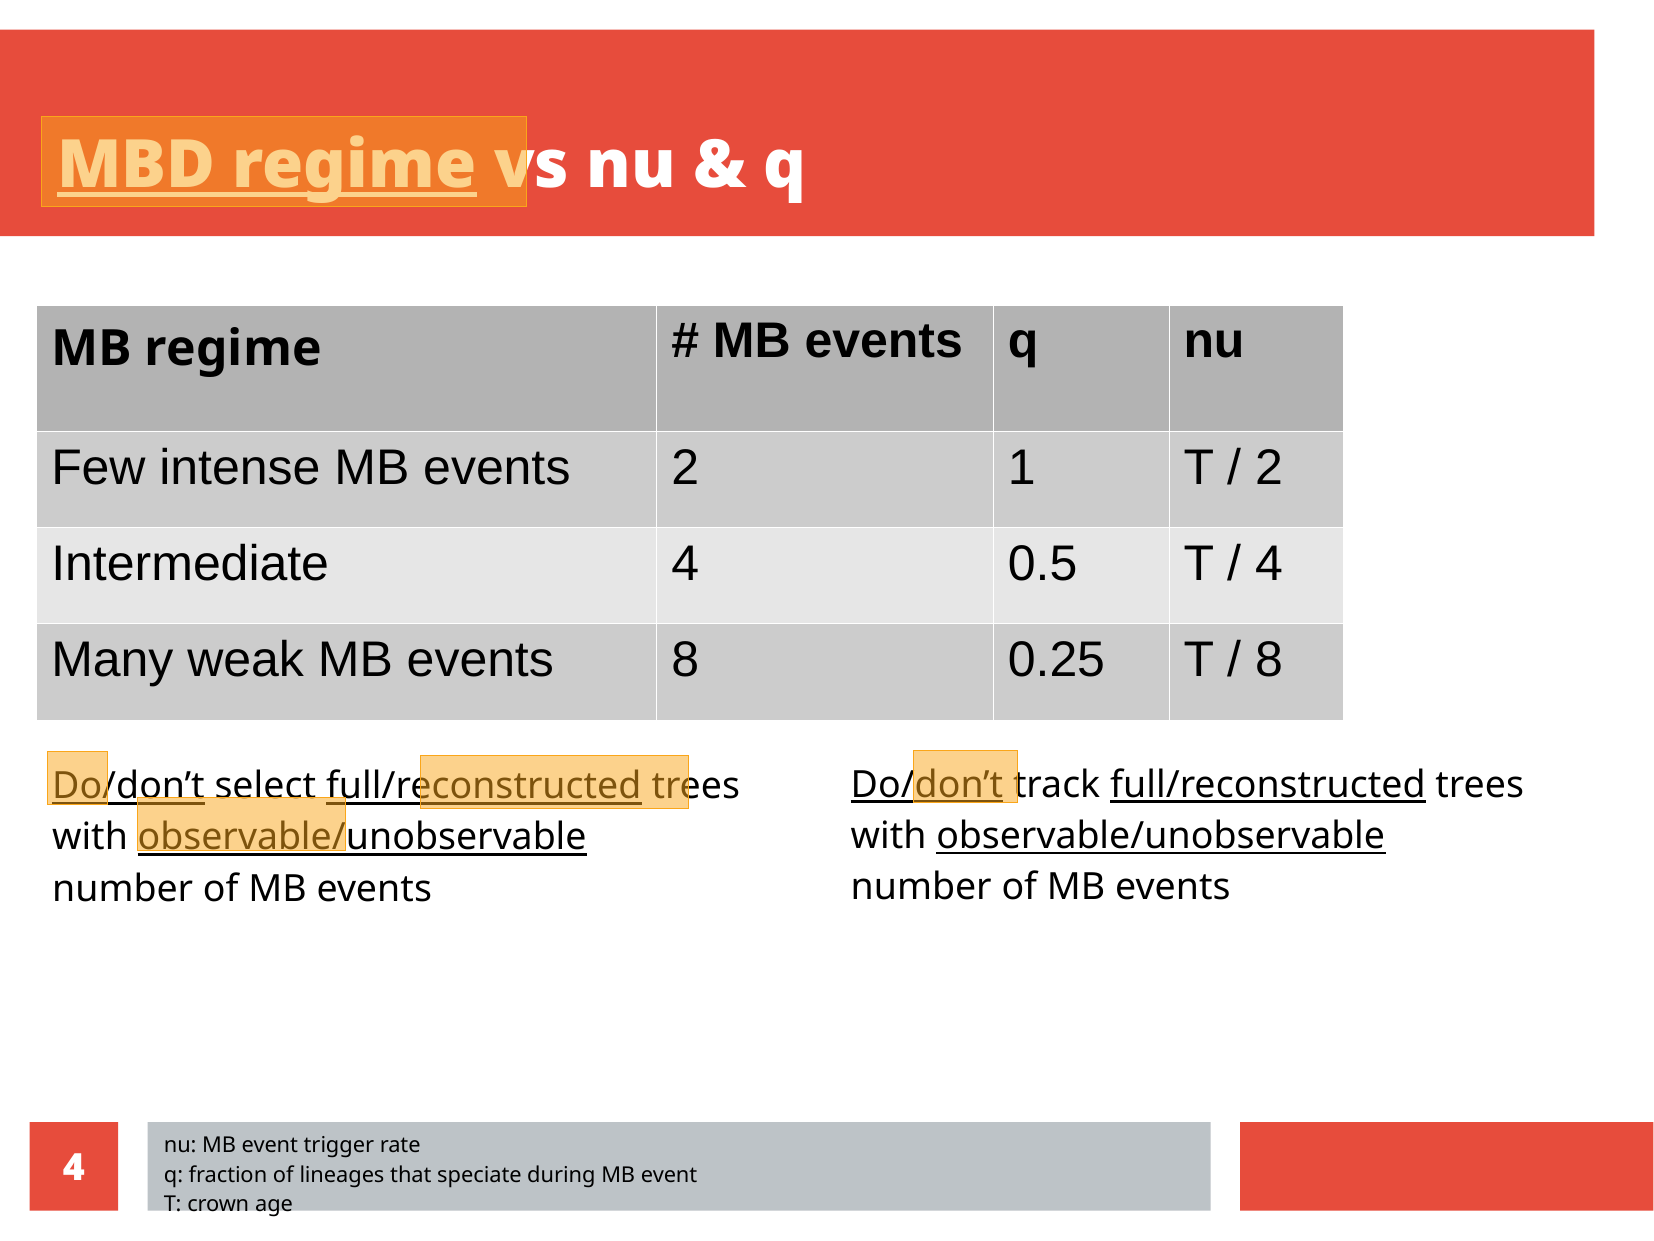

# MBD regime vs nu & q
| MB regime | # MB events | q | nu |
| --- | --- | --- | --- |
| Few intense MB events | 2 | 1 | T / 2 |
| Intermediate | 4 | 0.5 | T / 4 |
| Many weak MB events | 8 | 0.25 | T / 8 |
Do/don’t track full/reconstructed trees
with observable/unobservable
number of MB events
Do/don’t select full/reconstructed trees
with observable/unobservable
number of MB events
nu: MB event trigger rate
q: fraction of lineages that speciate during MB event
T: crown age
4